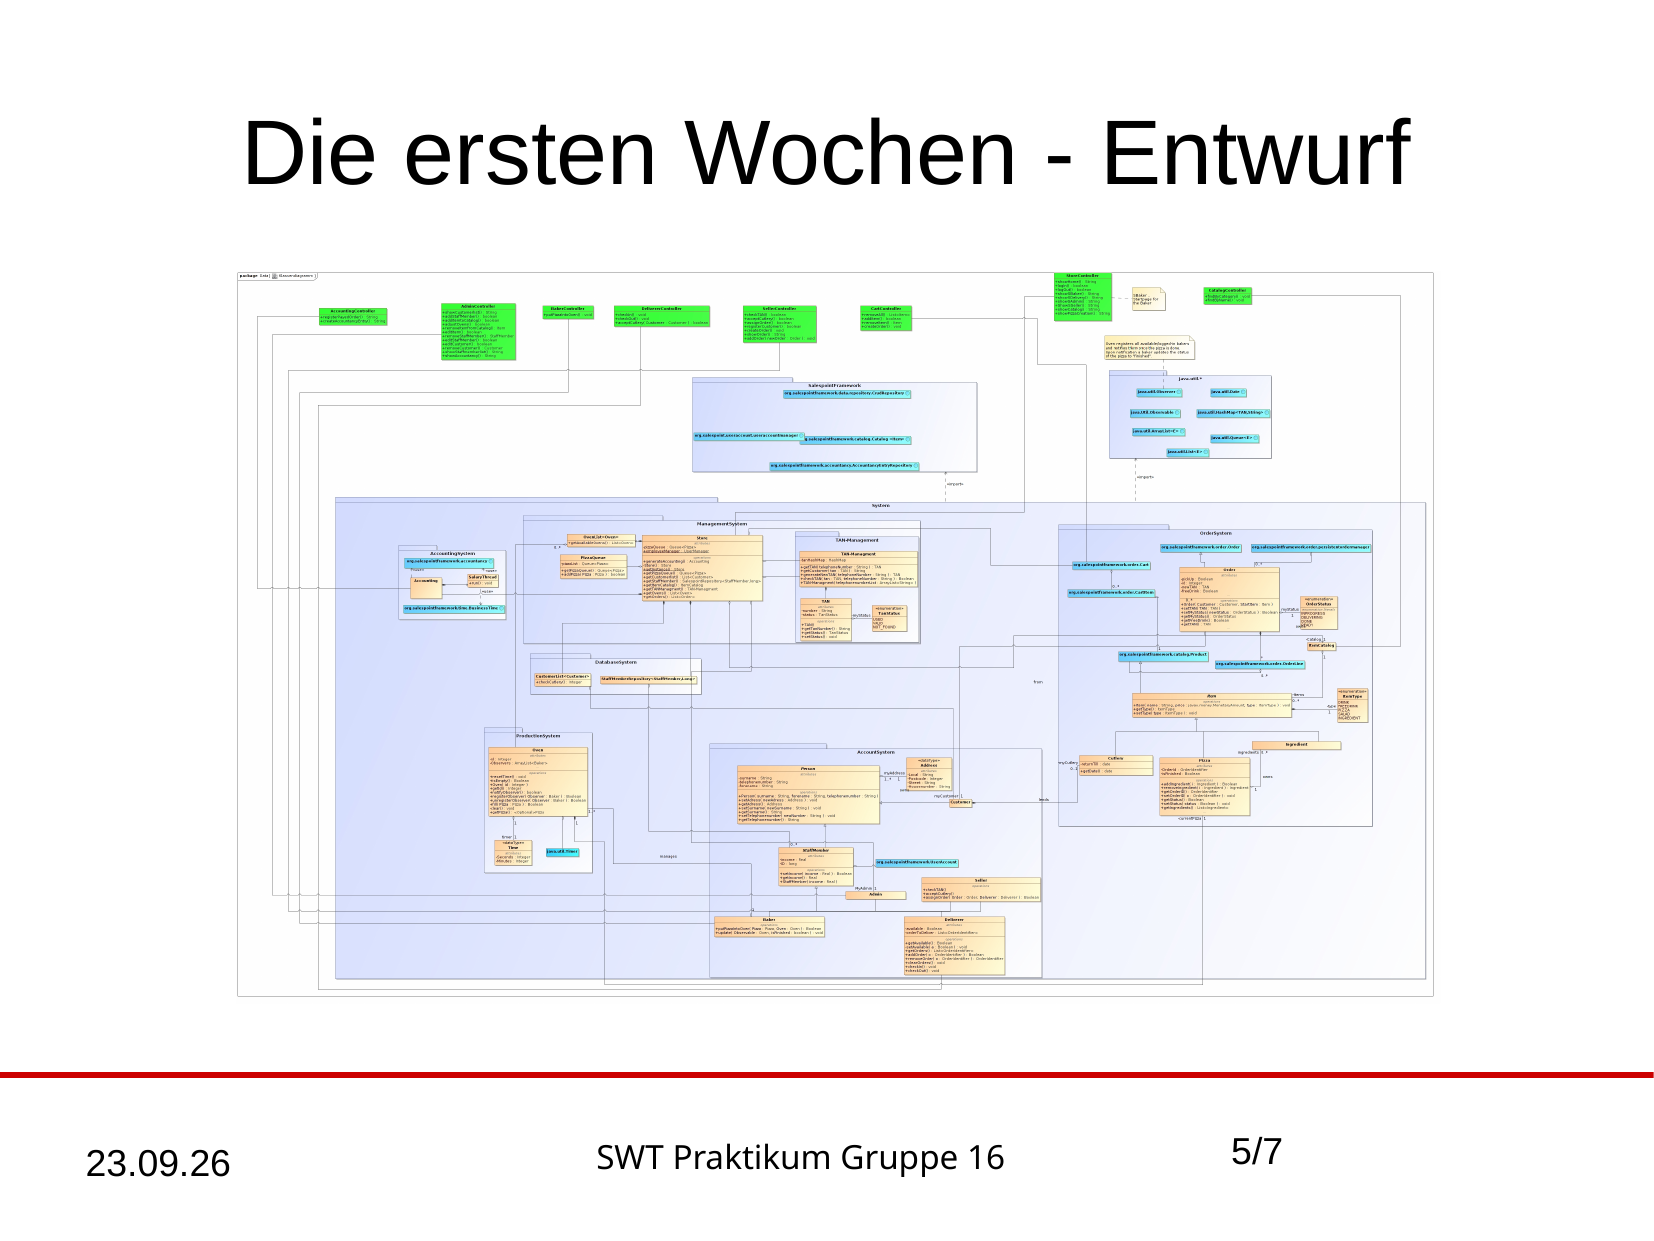

# Die ersten Wochen - Entwurf
EKD